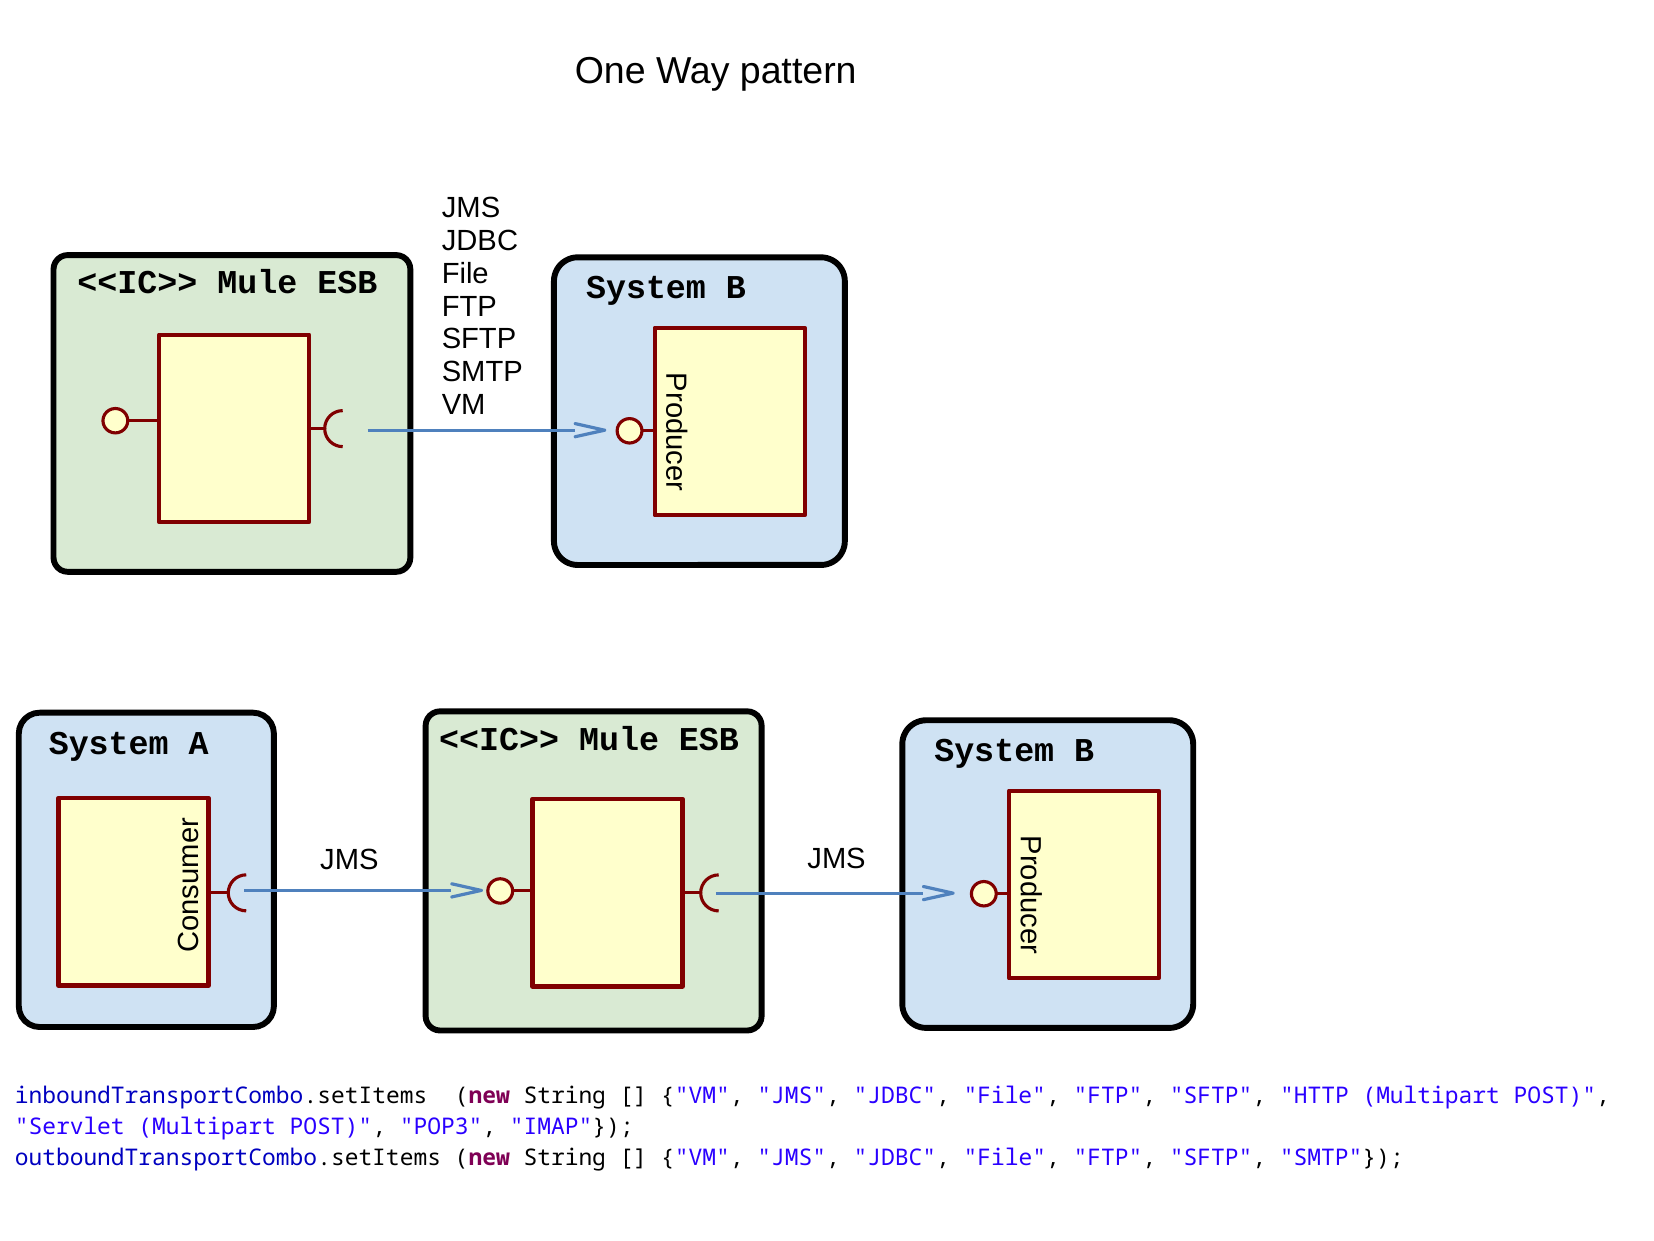

One Way pattern
JMS
JDBC
File
FTP
SFTP
SMTP
VM
<<IC>> Mule ESB
System B
Producer
<<IC>> Mule ESB
System A
System B
JMS
JMS
Producer
Consumer
inboundTransportCombo.setItems (new String [] {"VM", "JMS", "JDBC", "File", "FTP", "SFTP", "HTTP (Multipart POST)", "Servlet (Multipart POST)", "POP3", "IMAP"});
outboundTransportCombo.setItems (new String [] {"VM", "JMS", "JDBC", "File", "FTP", "SFTP", "SMTP"});